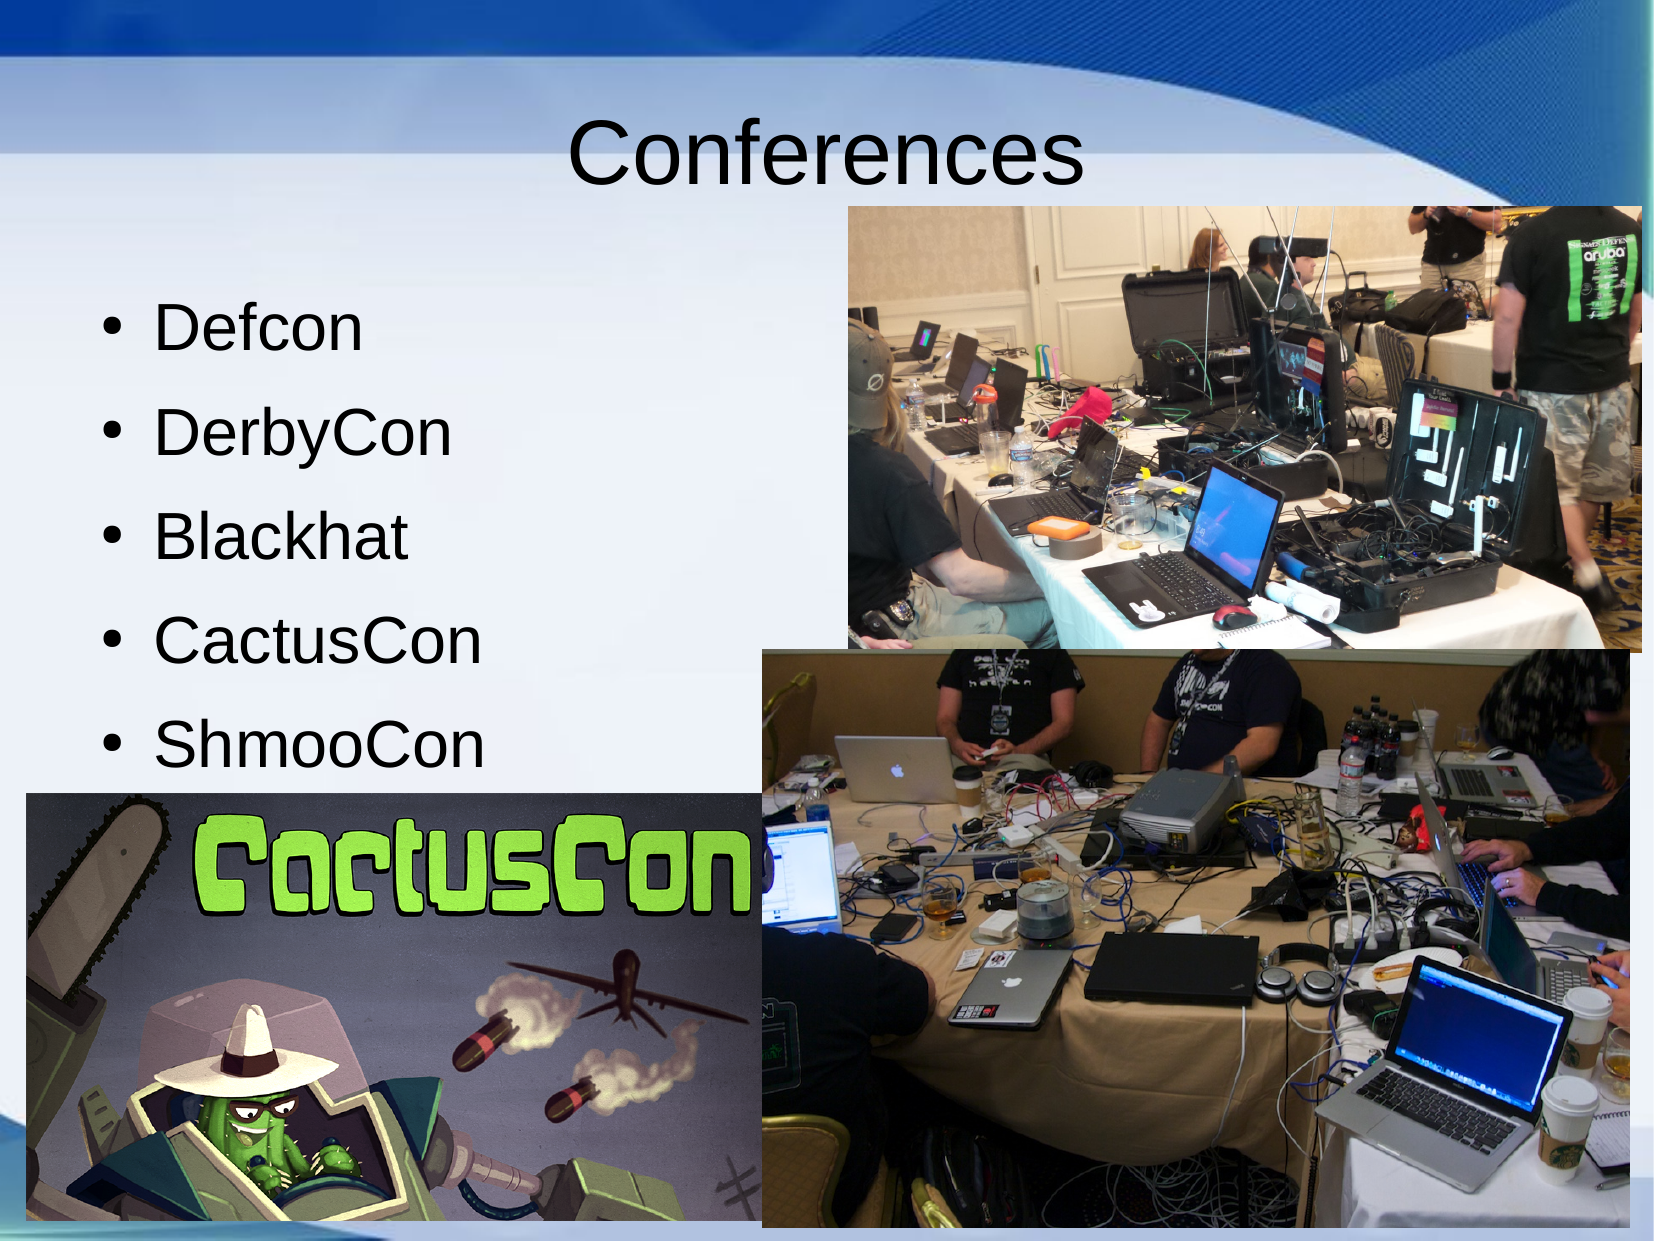

# Conferences
Defcon
DerbyCon
Blackhat
CactusCon
ShmooCon